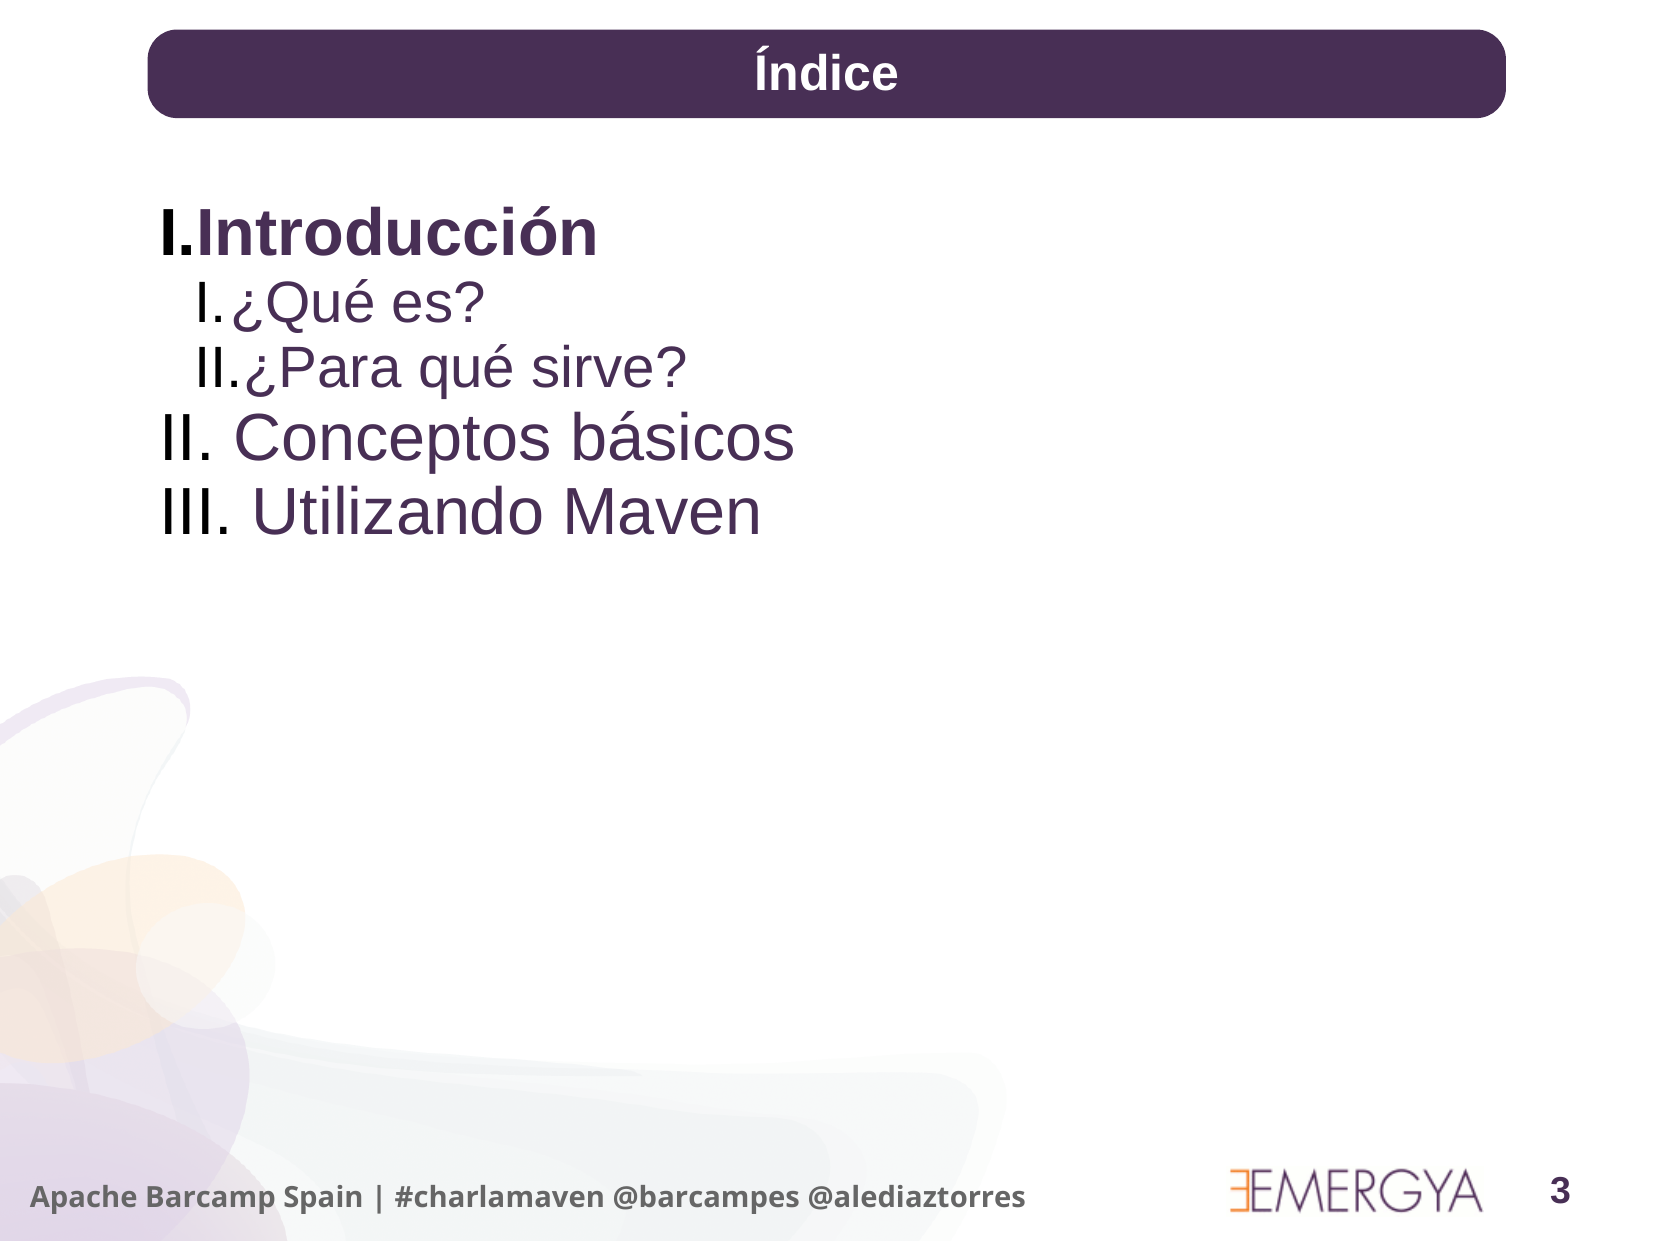

Índice
Introducción
¿Qué es?
¿Para qué sirve?
 Conceptos básicos
 Utilizando Maven